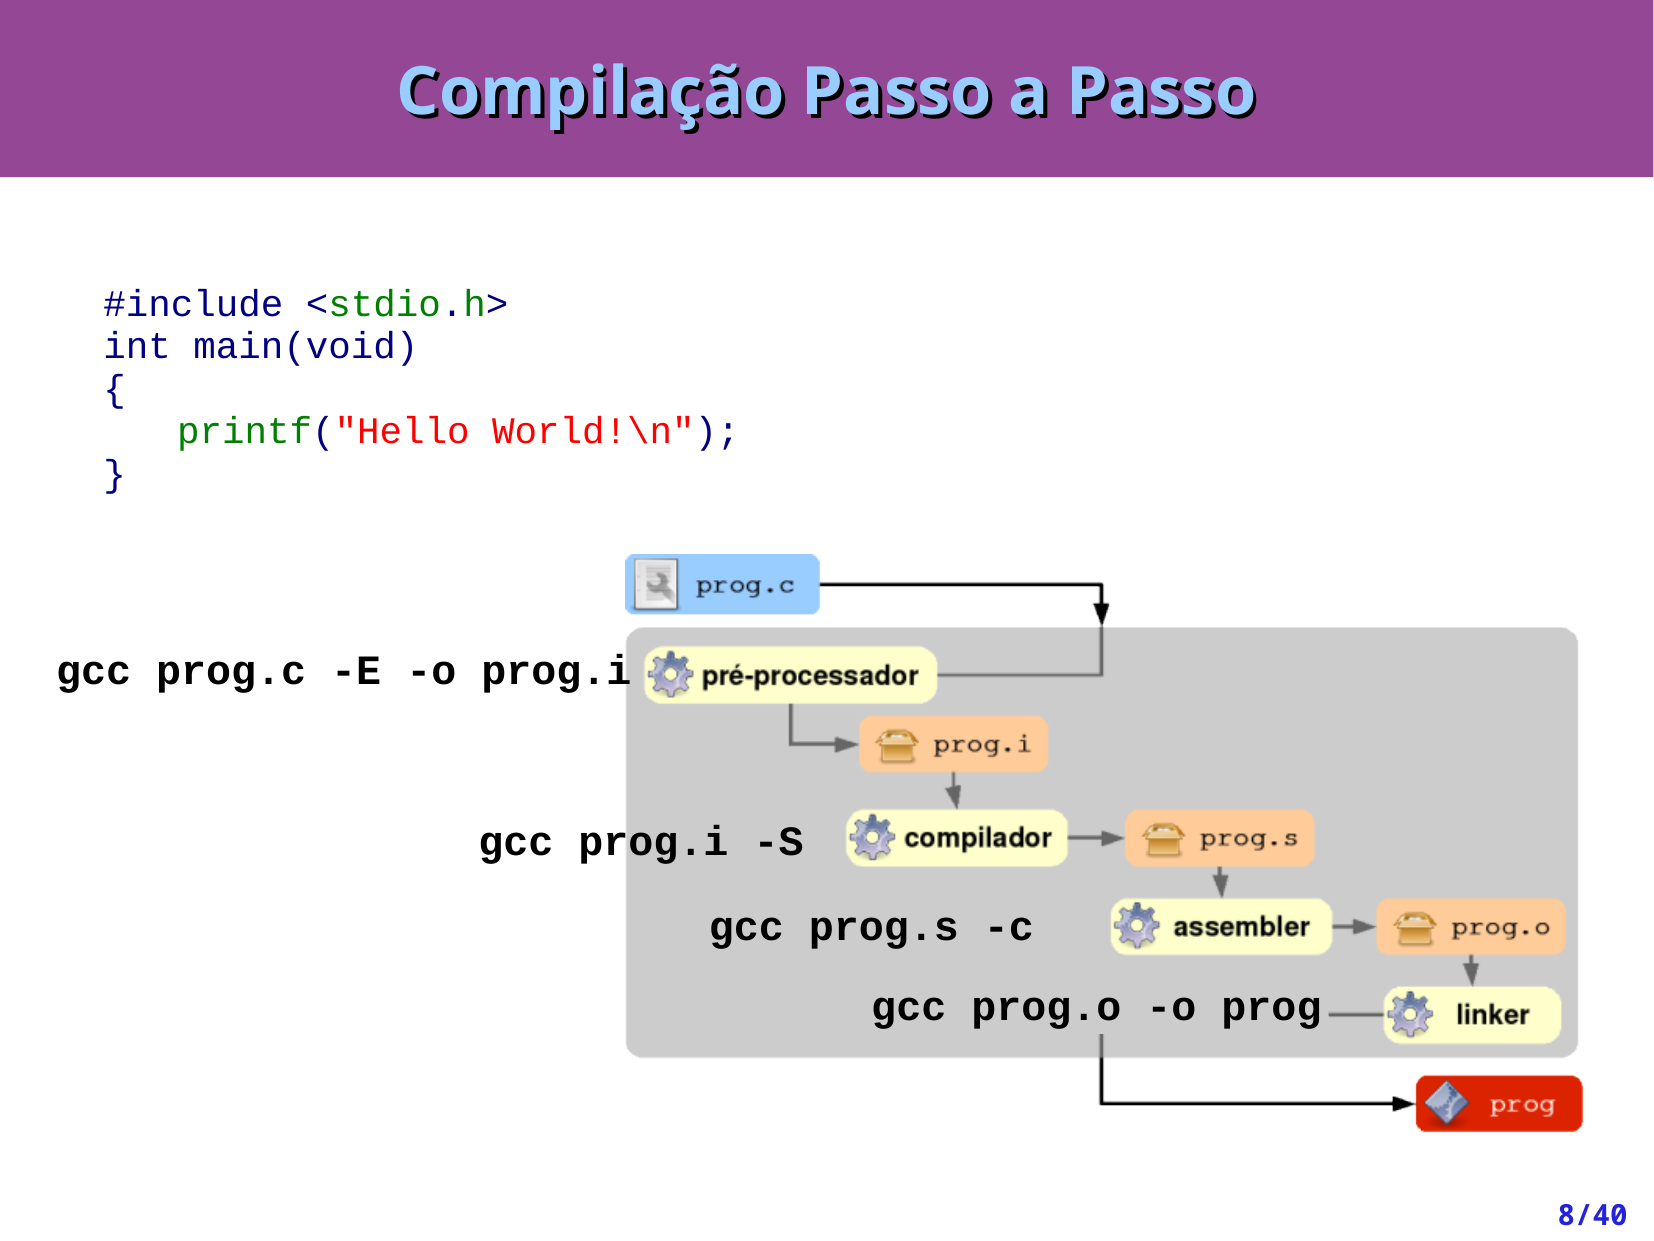

# Compilação Passo a Passo
#include <stdio.h>
int main(void)
{
	printf("Hello World!\n");
}
gcc prog.c -E -o prog.i
gcc prog.i -S
gcc prog.s -c
gcc prog.o -o prog
8